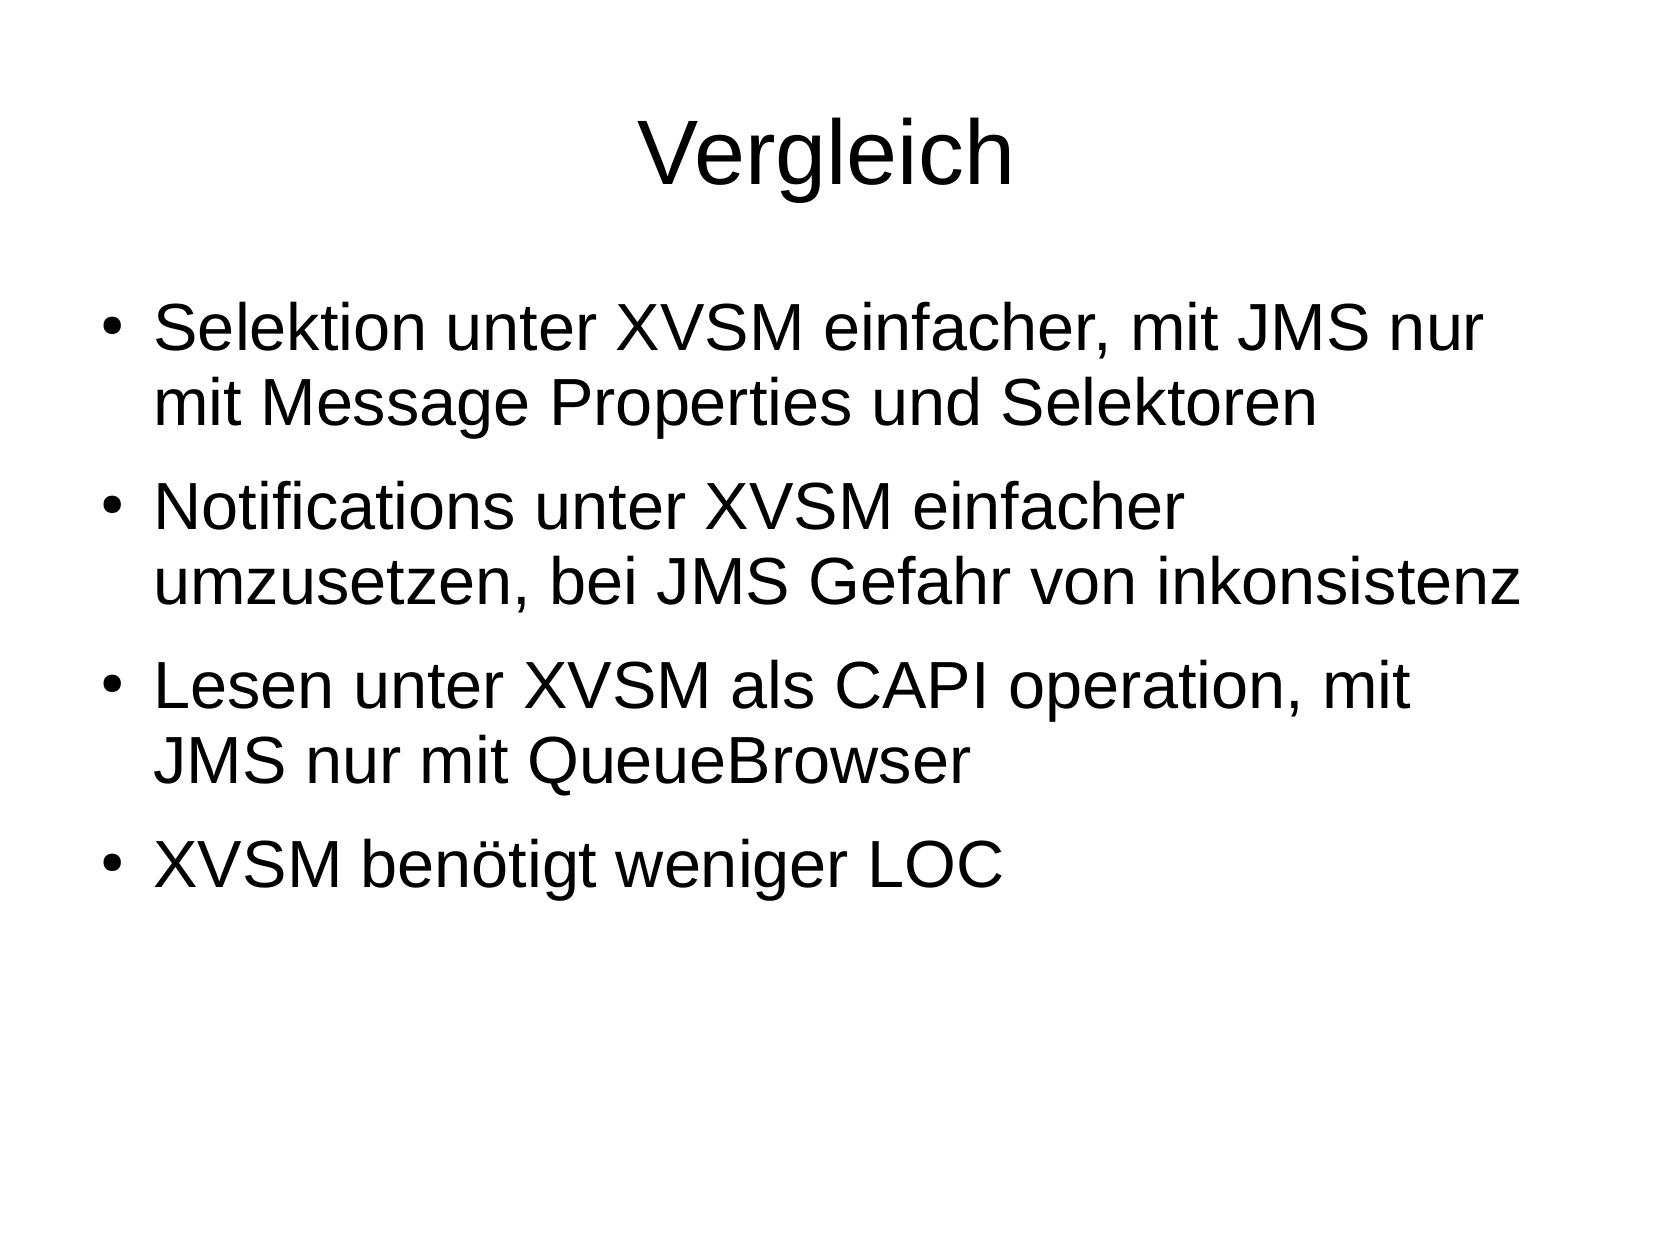

# Vergleich
Selektion unter XVSM einfacher, mit JMS nur mit Message Properties und Selektoren
Notifications unter XVSM einfacher umzusetzen, bei JMS Gefahr von inkonsistenz
Lesen unter XVSM als CAPI operation, mit JMS nur mit QueueBrowser
XVSM benötigt weniger LOC